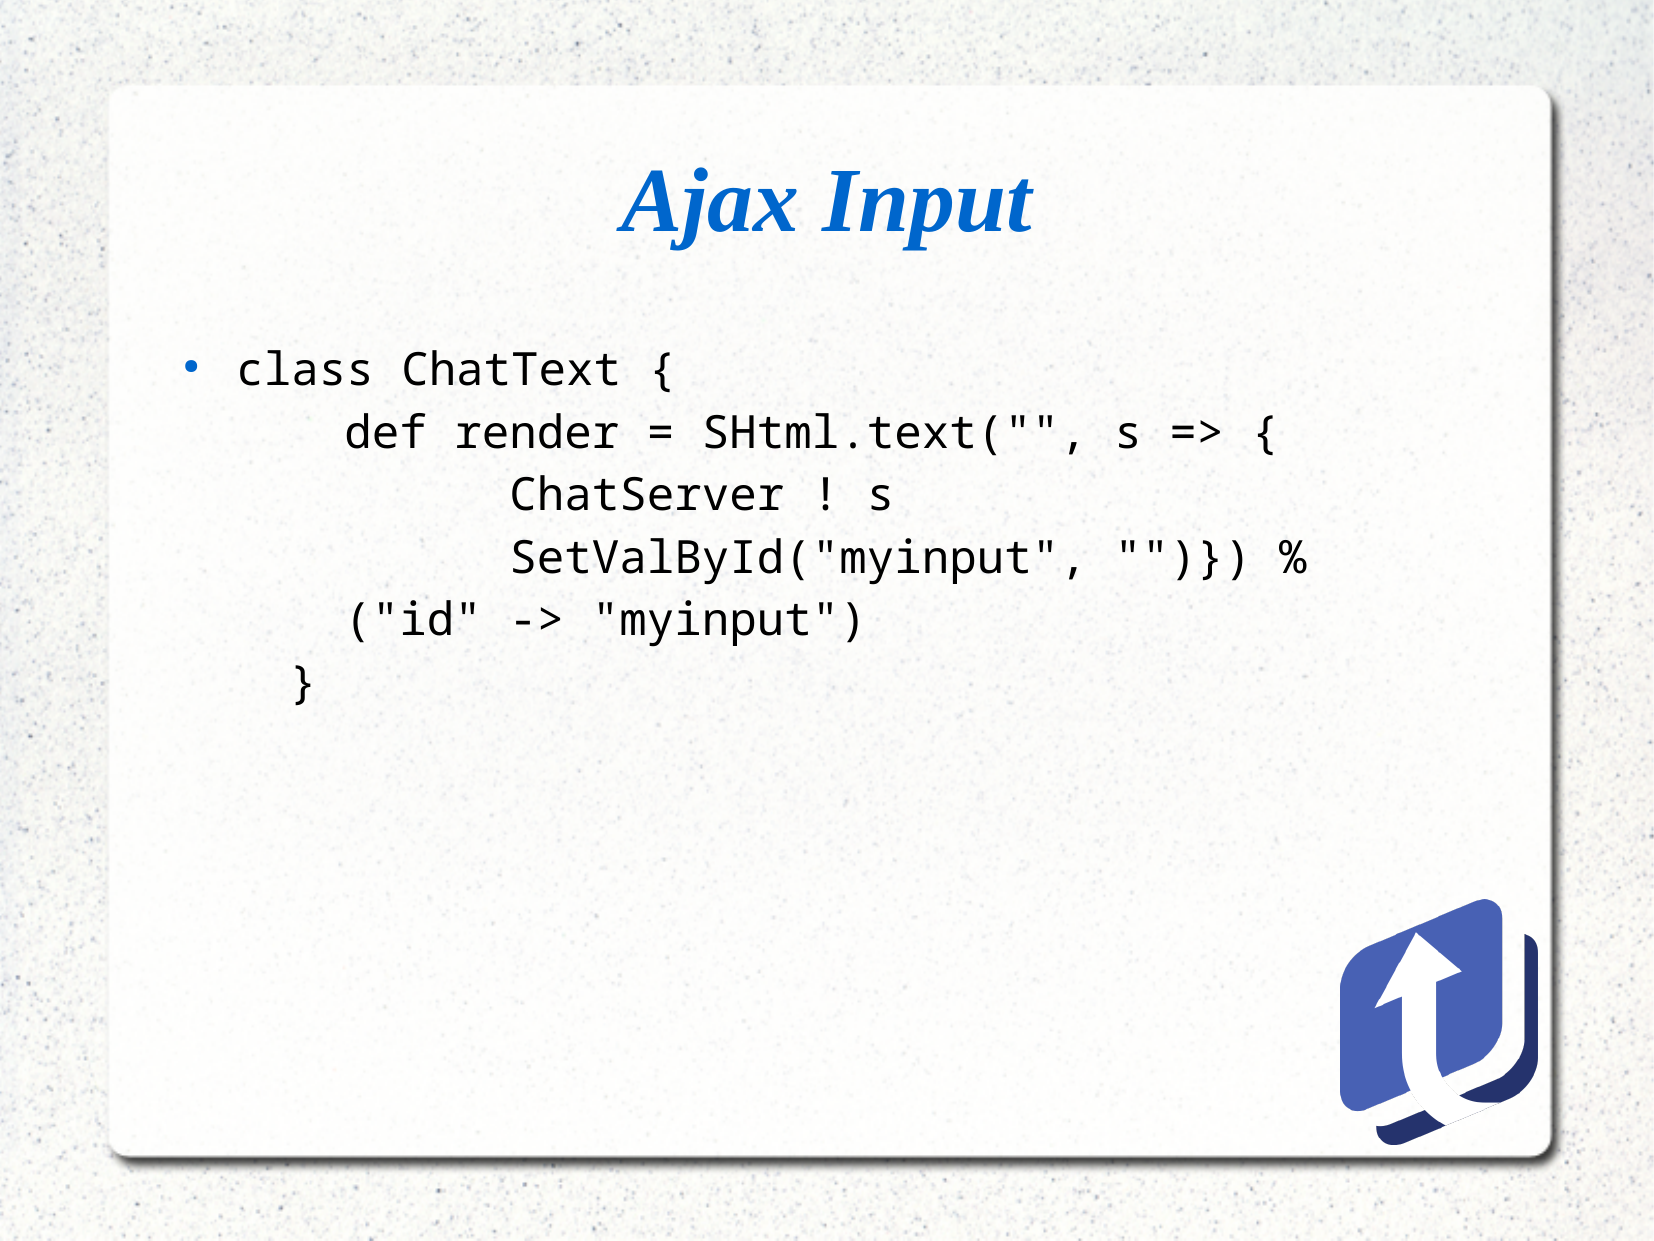

# Ajax Input
class ChatText {
 def render = SHtml.text("", s => {
 ChatServer ! s
 SetValById("myinput", "")}) %
 ("id" -> "myinput")
}